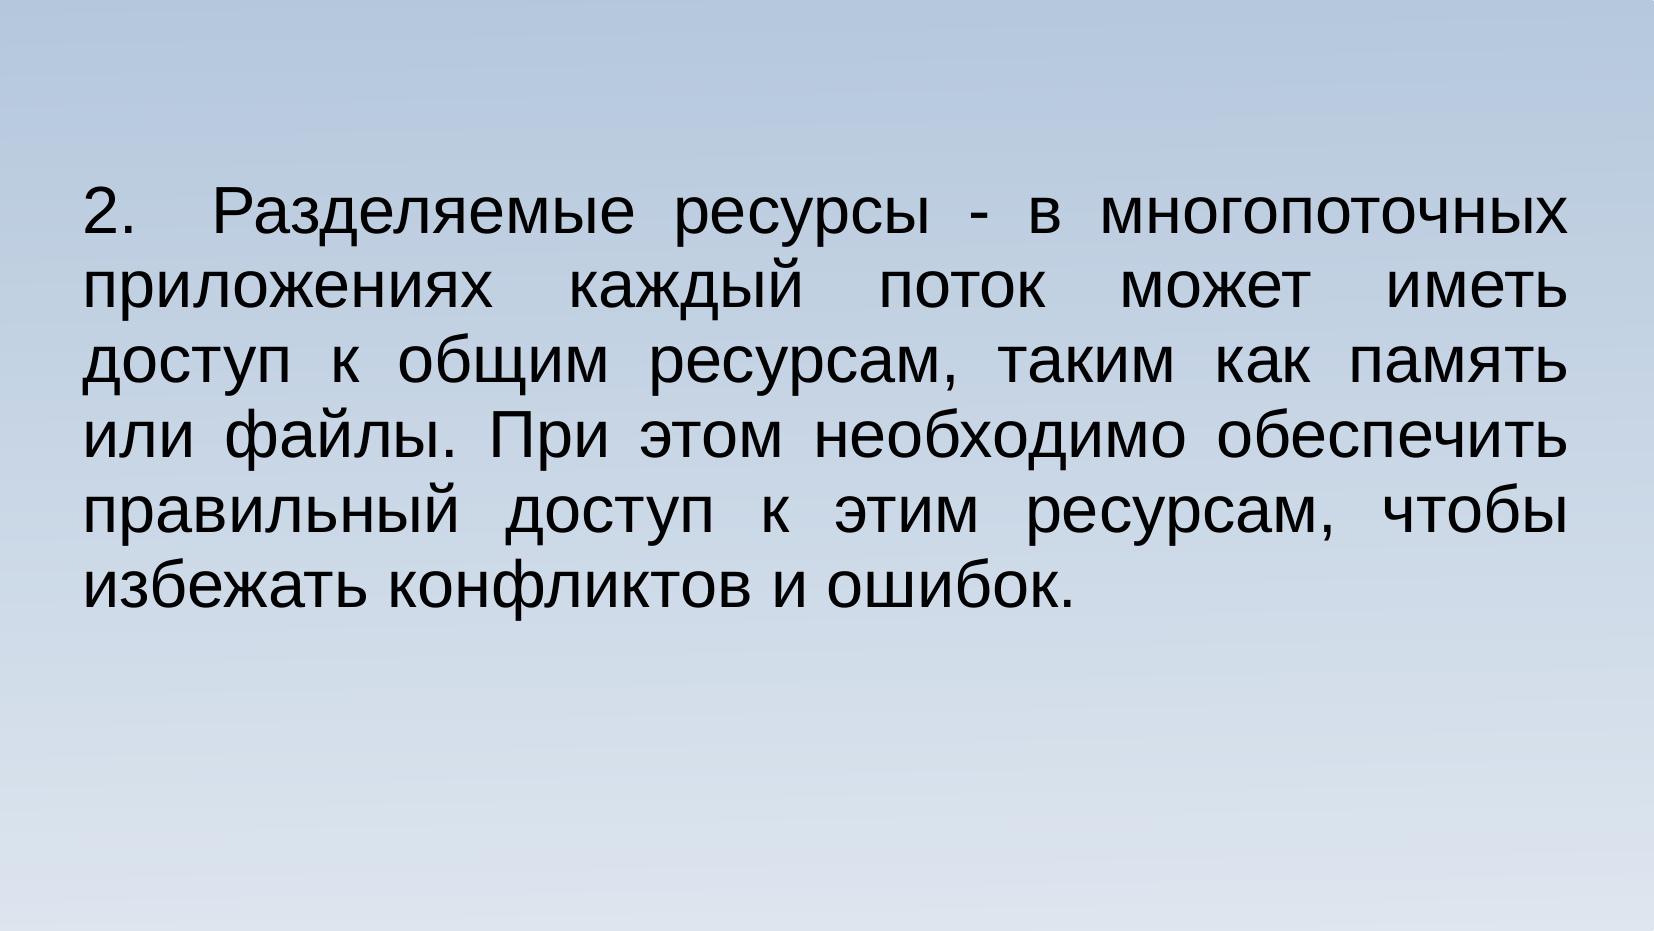

# 2. Разделяемые ресурсы - в многопоточных приложениях каждый поток может иметь доступ к общим ресурсам, таким как память или файлы. При этом необходимо обеспечить правильный доступ к этим ресурсам, чтобы избежать конфликтов и ошибок.